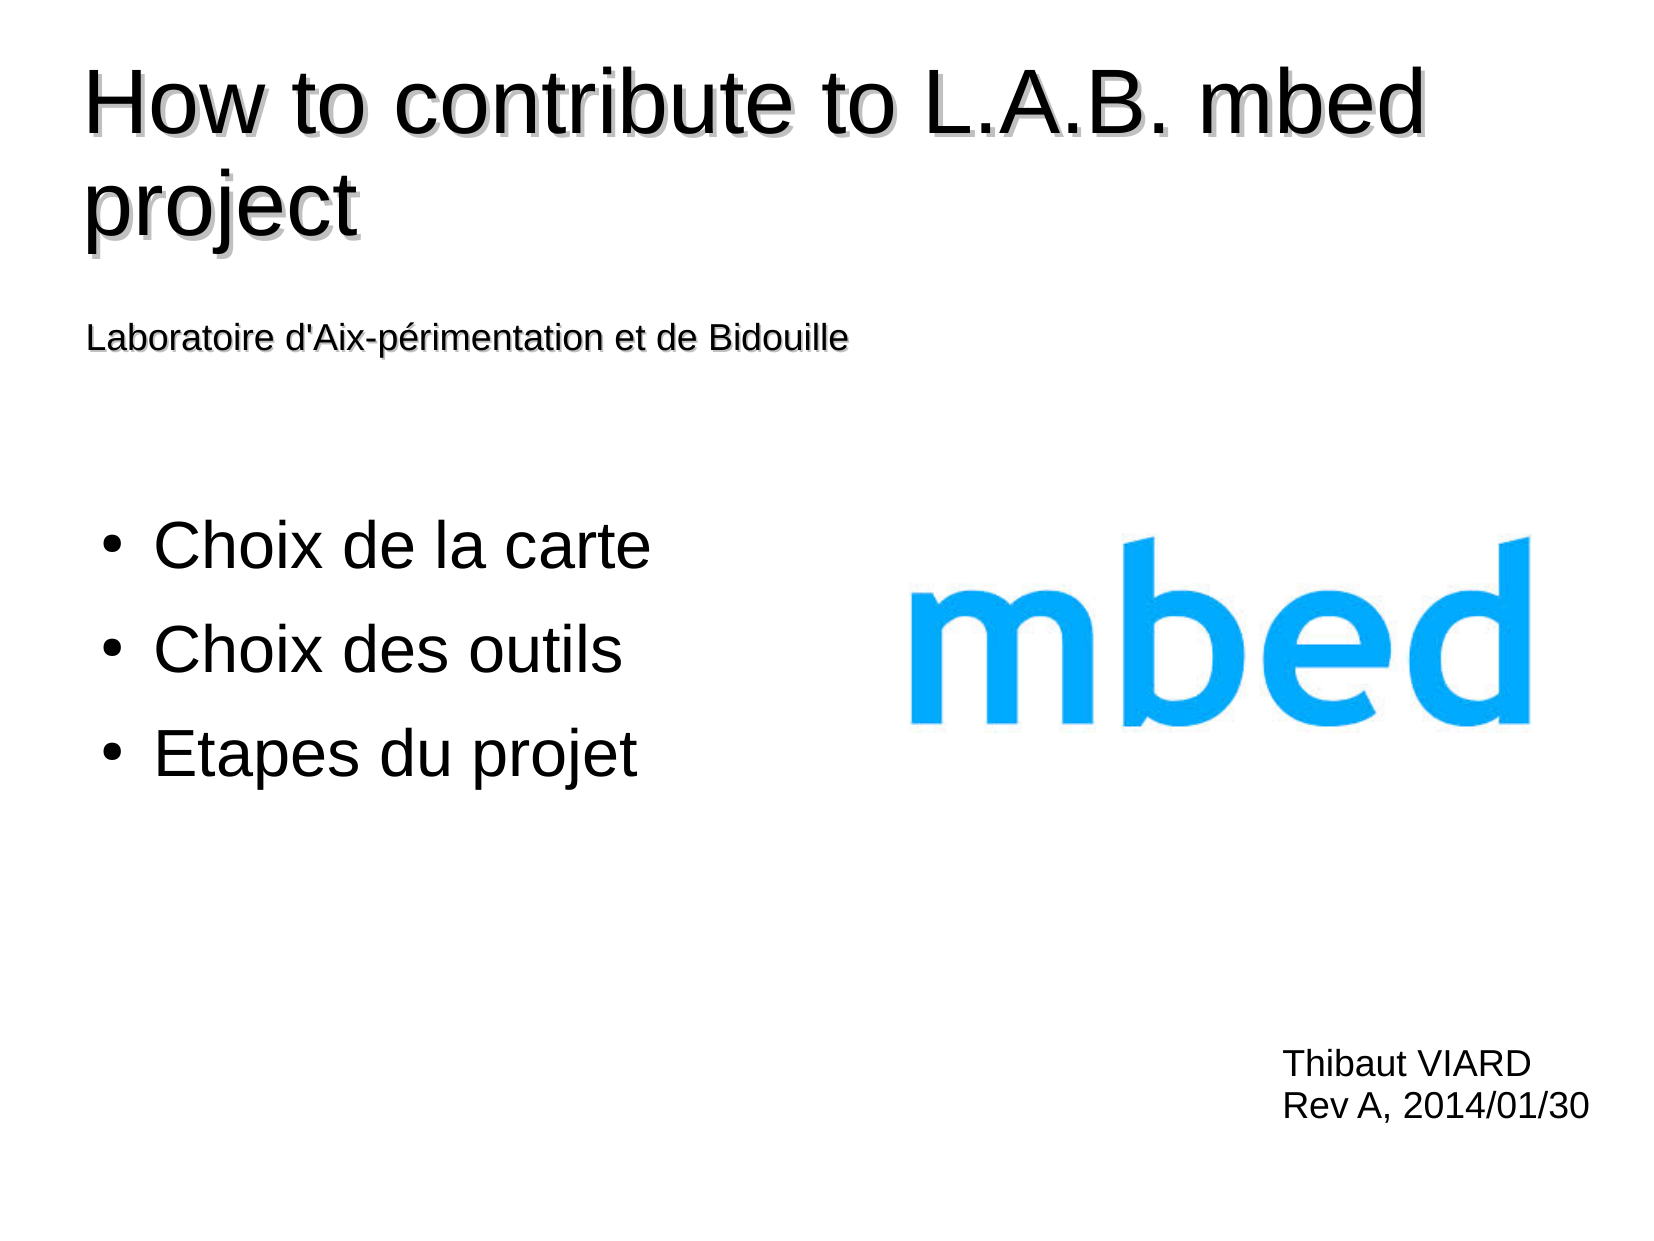

# How to contribute to L.A.B. mbed project
Laboratoire d'Aix-périmentation et de Bidouille
Choix de la carte
Choix des outils
Etapes du projet
Thibaut VIARD
Rev A, 2014/01/30